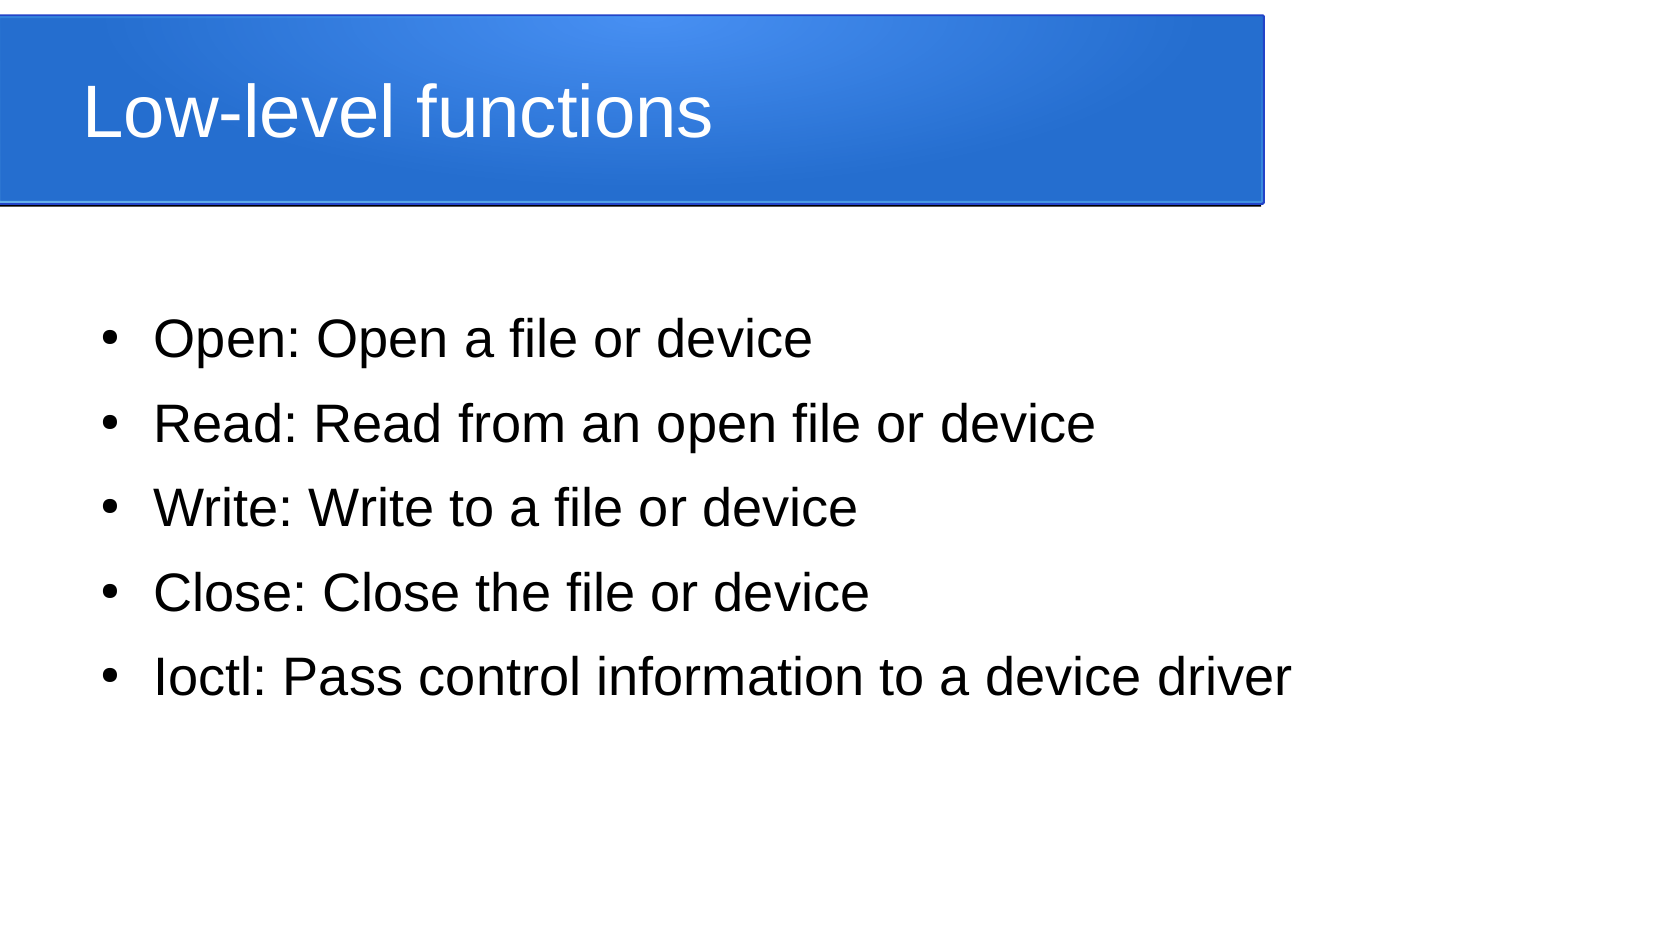

# Low-level functions
Open: Open a file or device
Read: Read from an open file or device
Write: Write to a file or device
Close: Close the file or device
Ioctl: Pass control information to a device driver